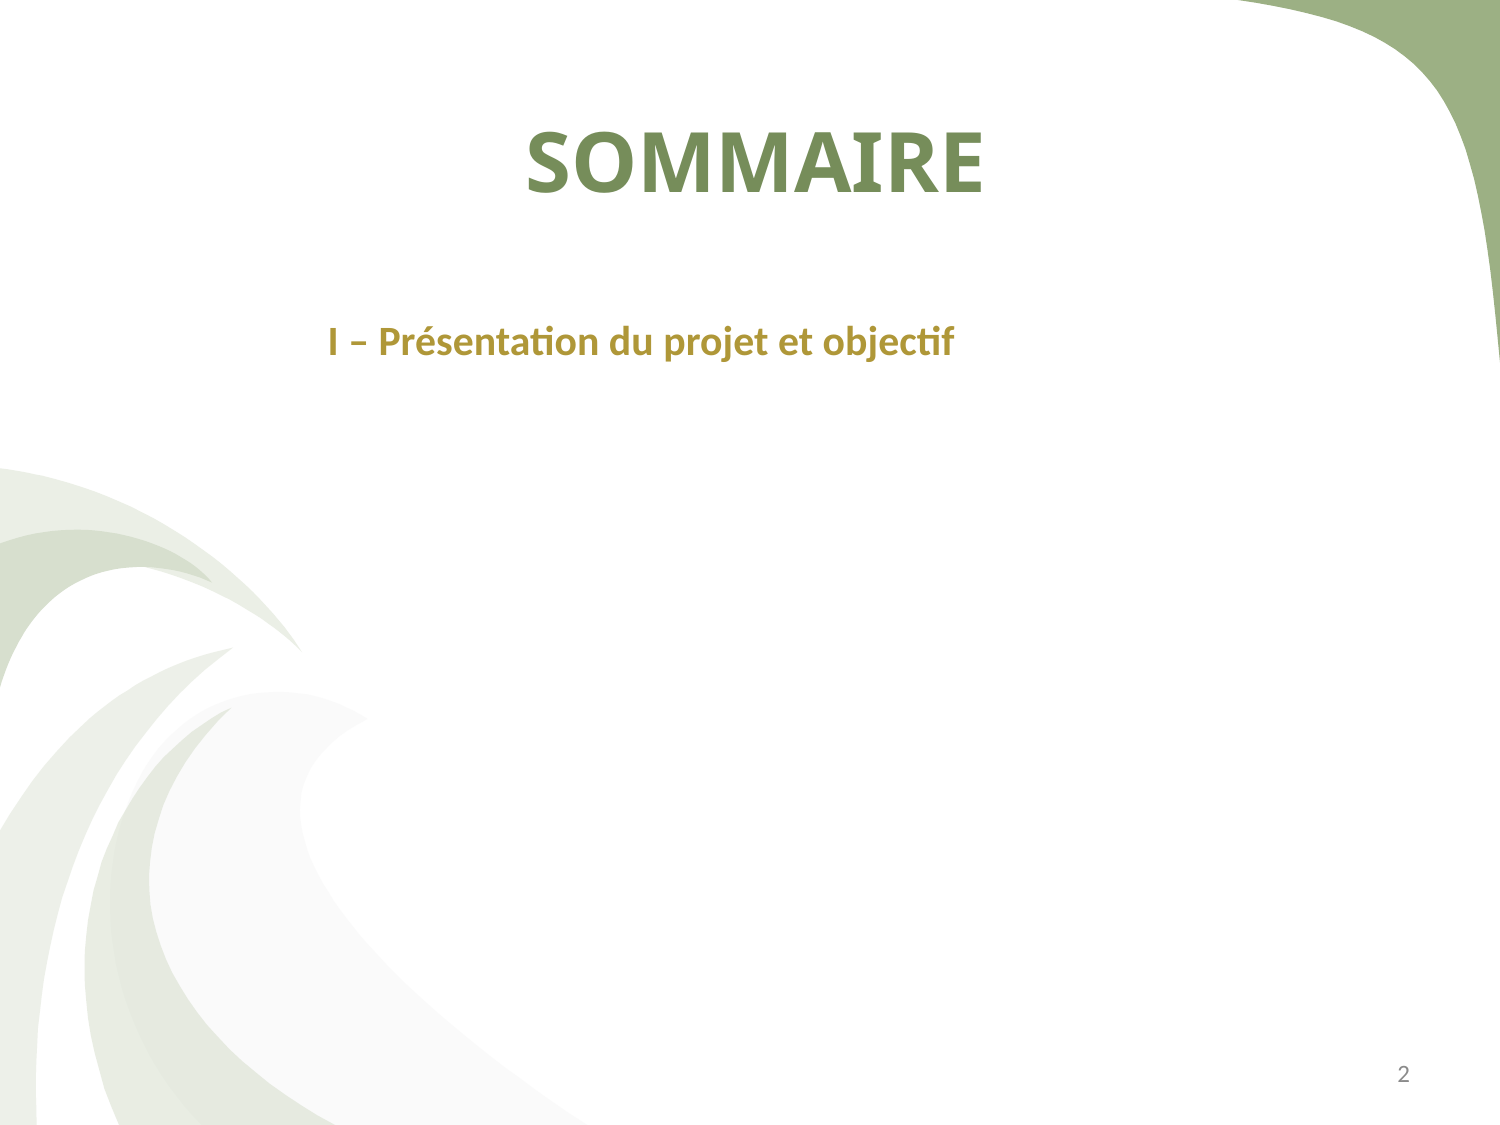

# sommaire
I – Présentation du projet et objectif
2